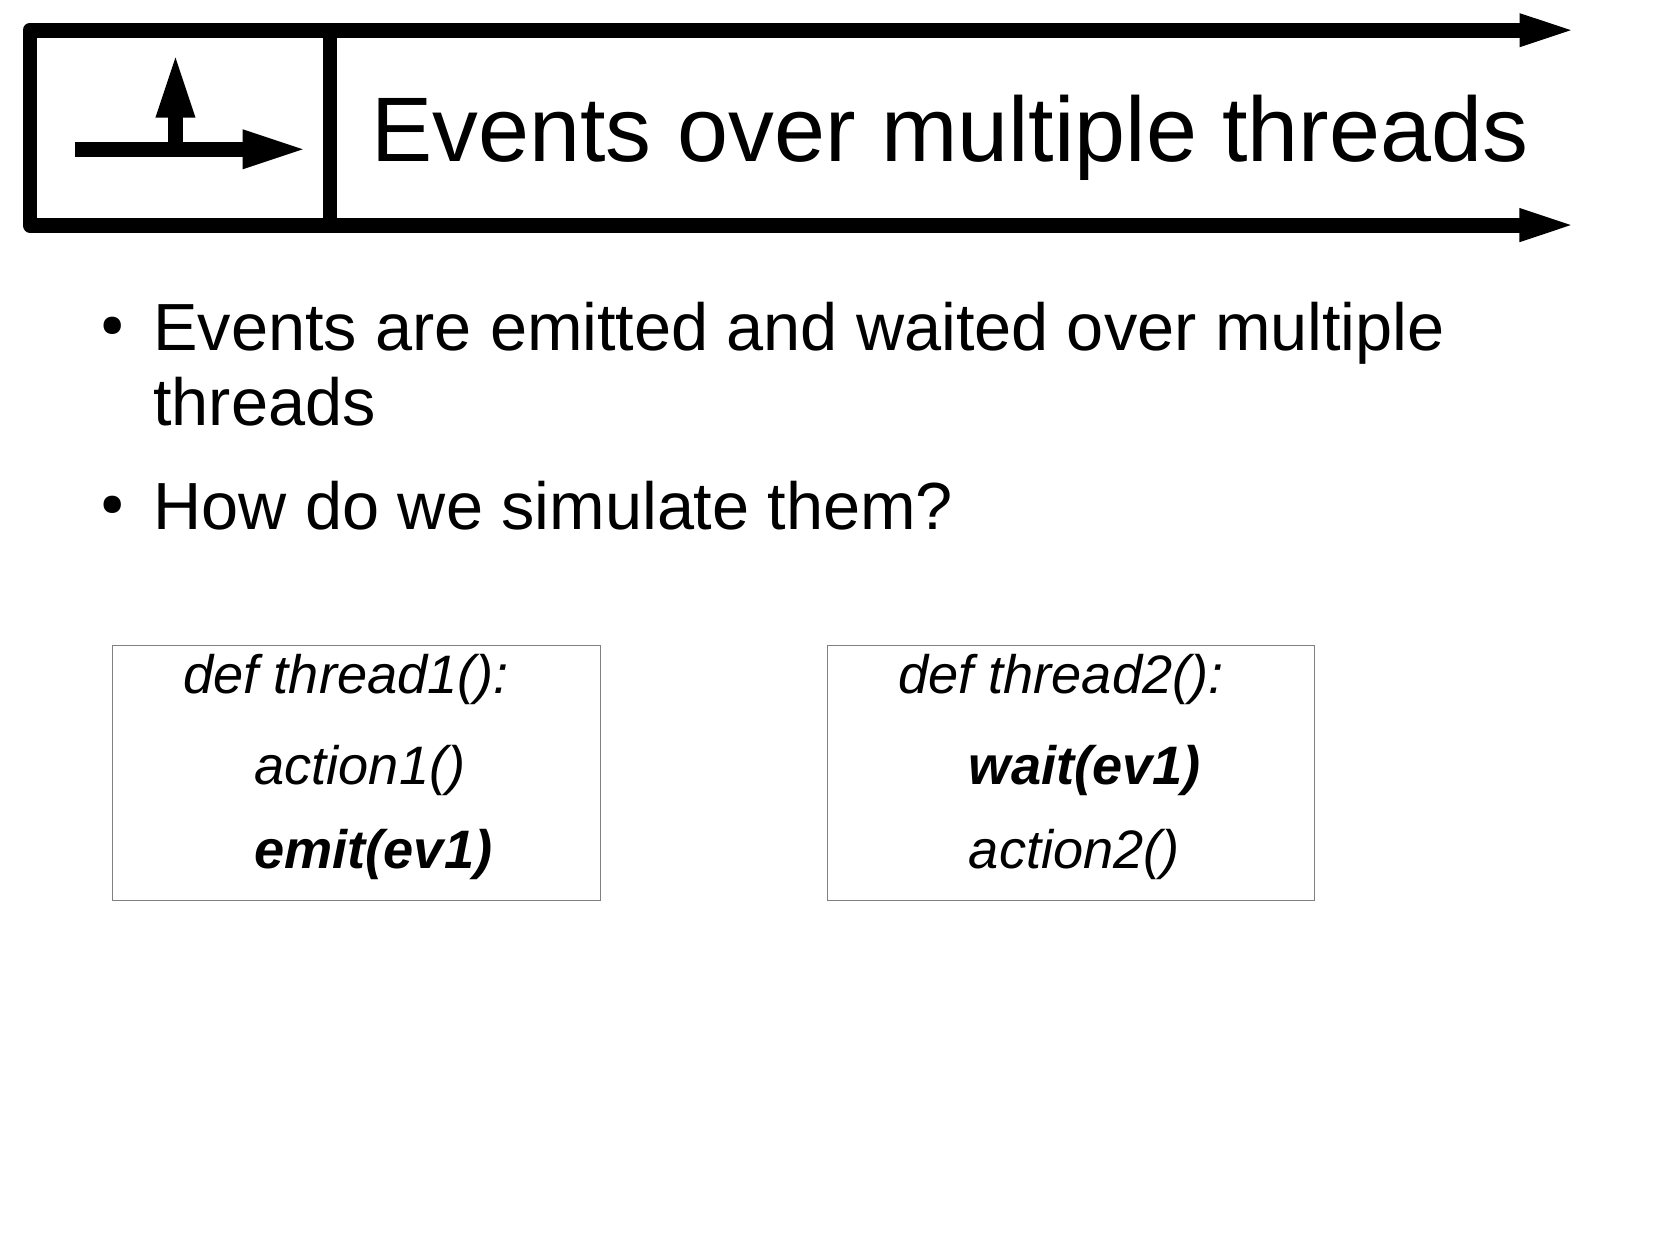

# Events over multiple threads
Events are emitted and waited over multiple threads
How do we simulate them?
def thread1():
action1()
emit(ev1)
def thread2():
wait(ev1)
action2()